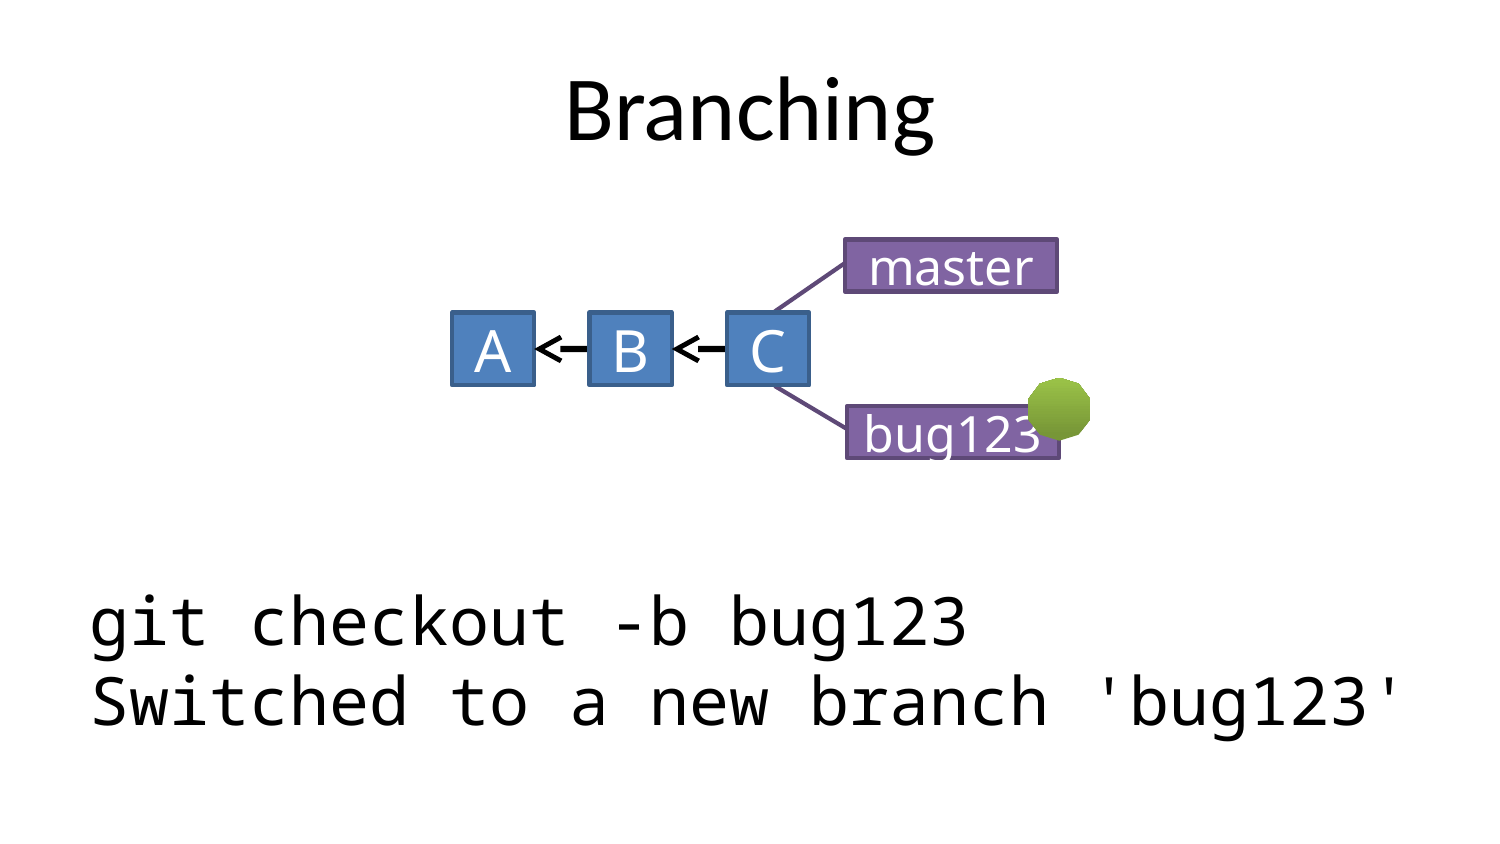

Branching
master
A
B
C
bug123
git checkout -b bug123
Switched to a new branch 'bug123'